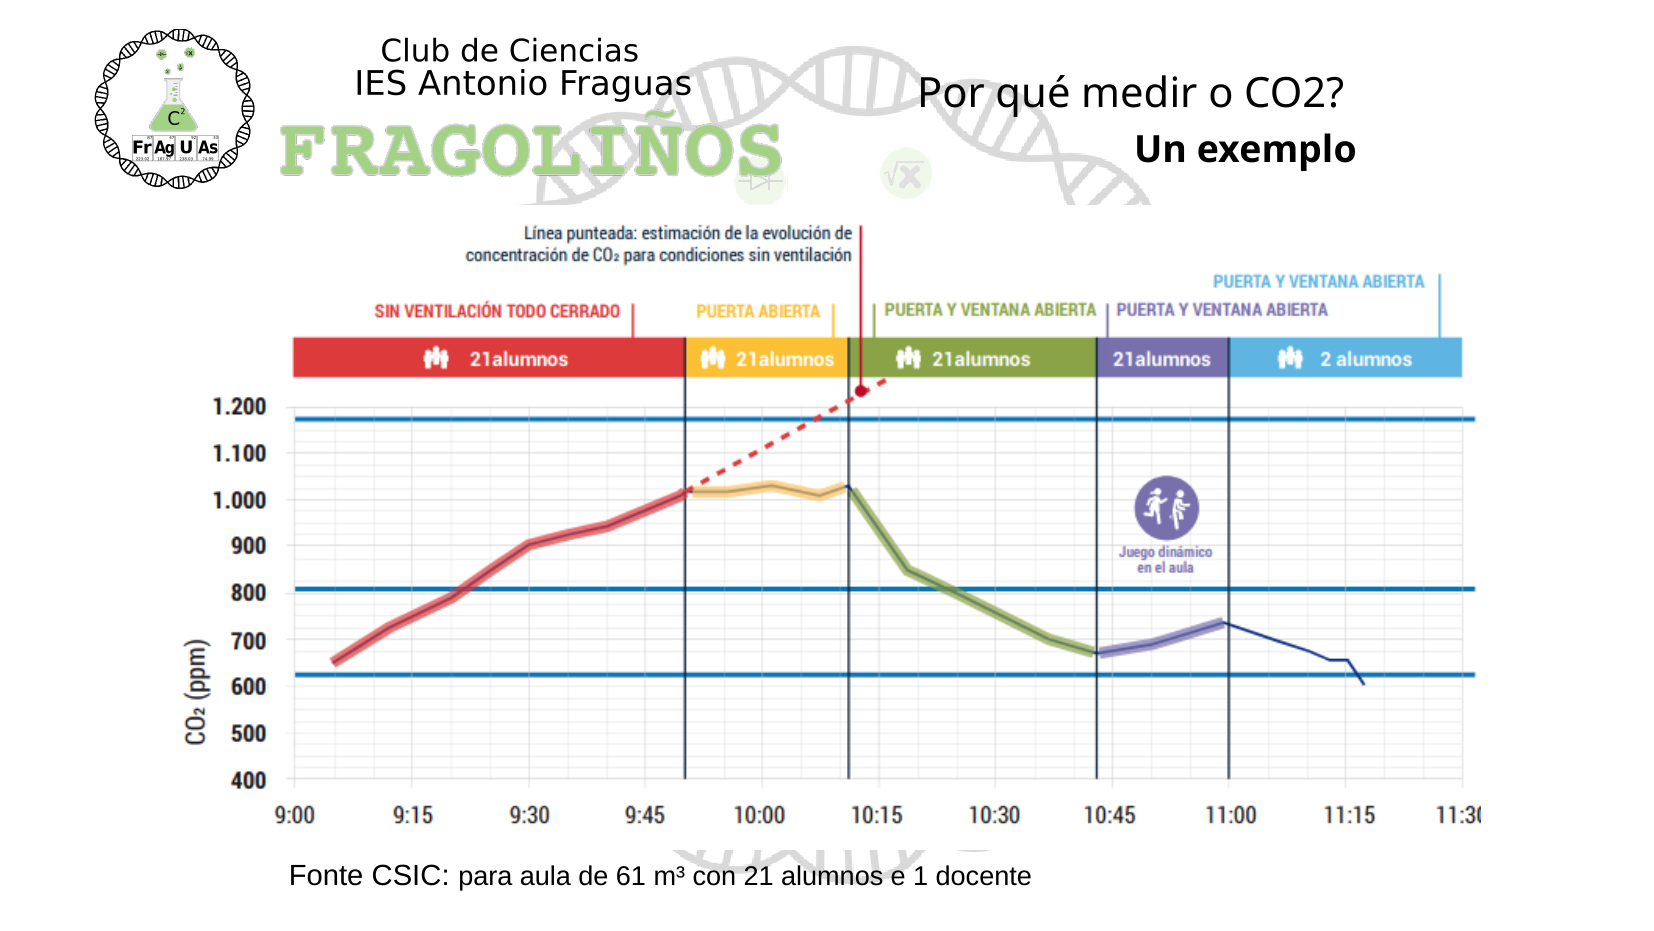

Por qué medir o CO2?
Un exemplo
Fonte CSIC: para aula de 61 m³ con 21 alumnos e 1 docente